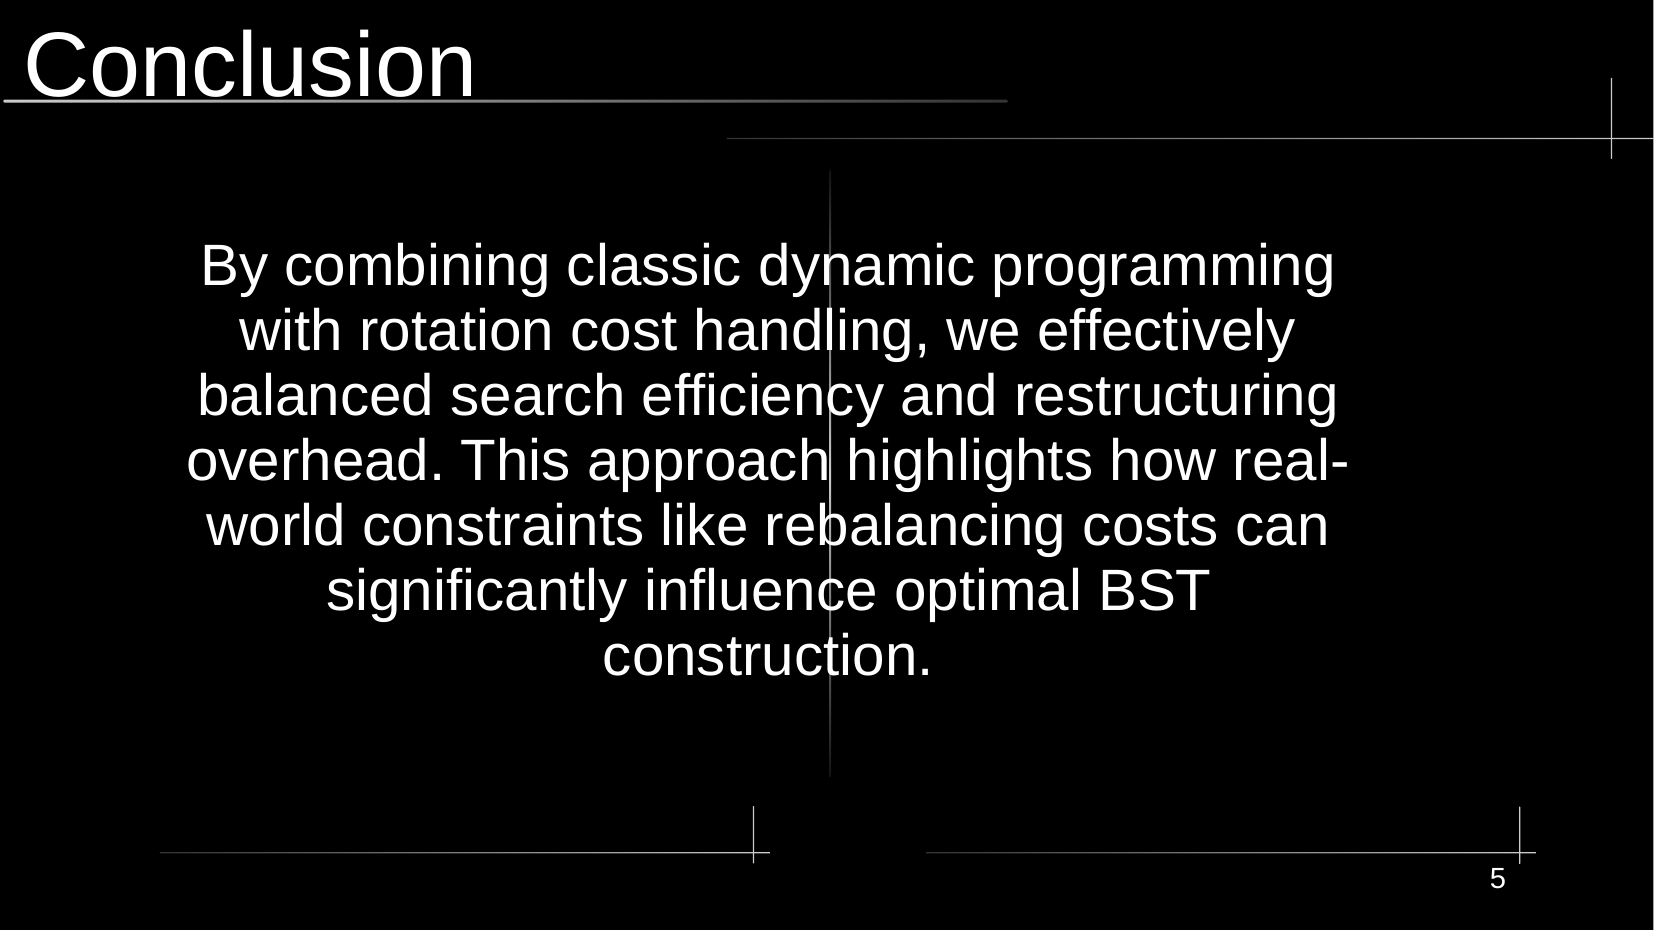

# Conclusion
By combining classic dynamic programming with rotation cost handling, we effectively balanced search efficiency and restructuring overhead. This approach highlights how real-world constraints like rebalancing costs can significantly influence optimal BST construction.
5